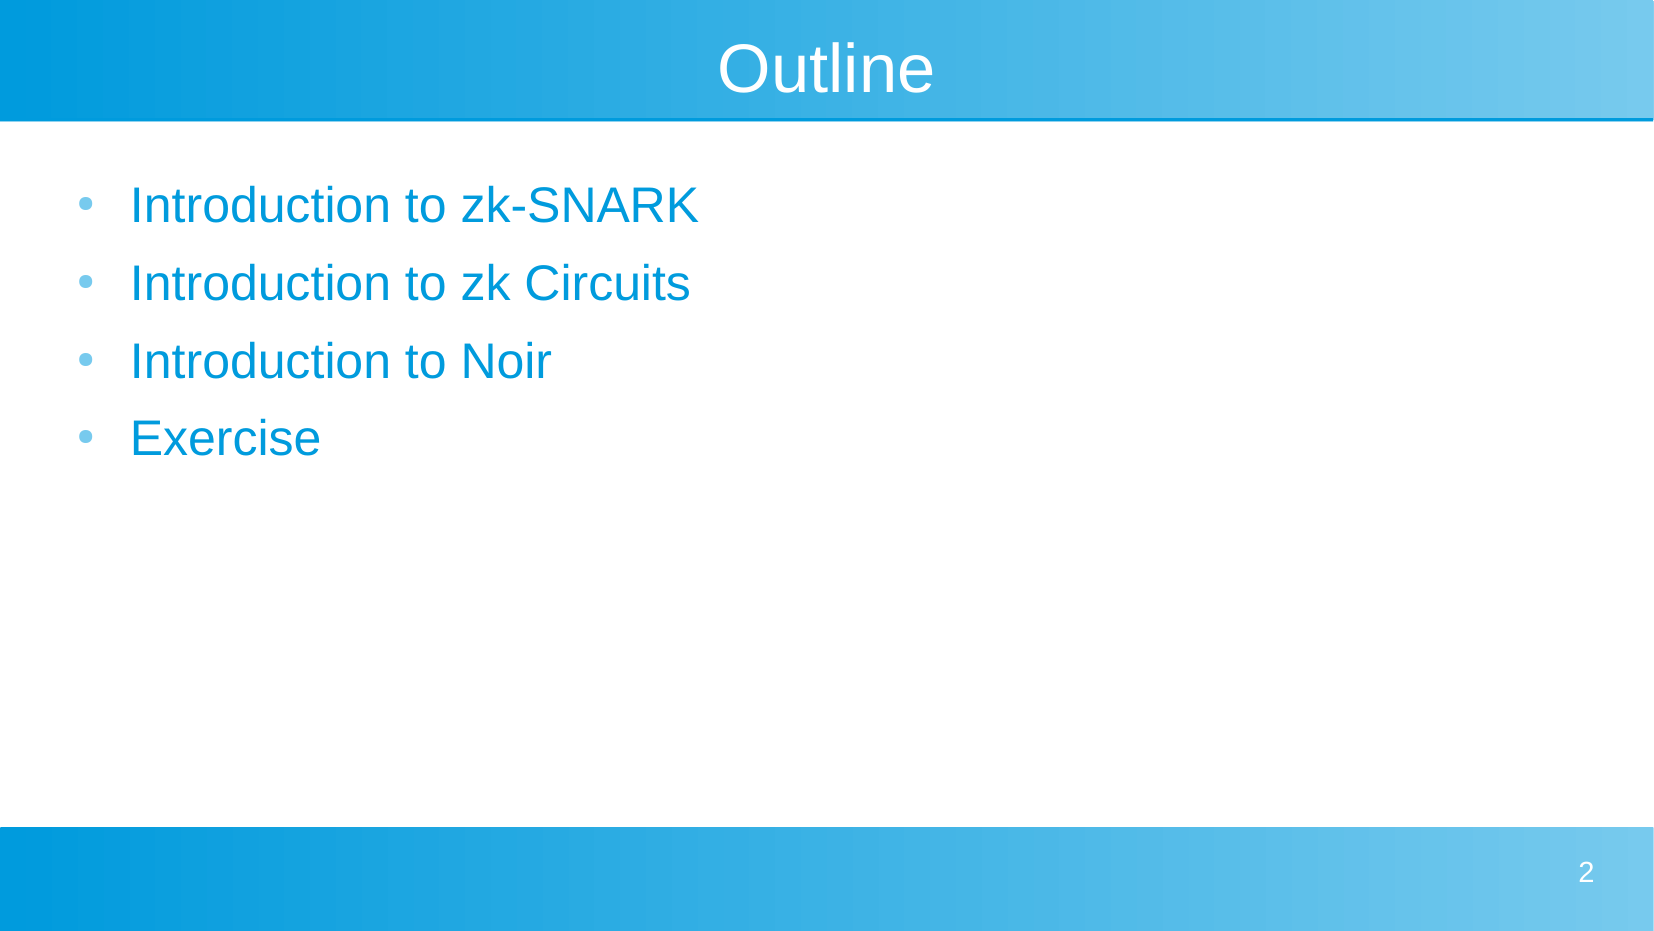

# Outline
Introduction to zk-SNARK
Introduction to zk Circuits
Introduction to Noir
Exercise
2